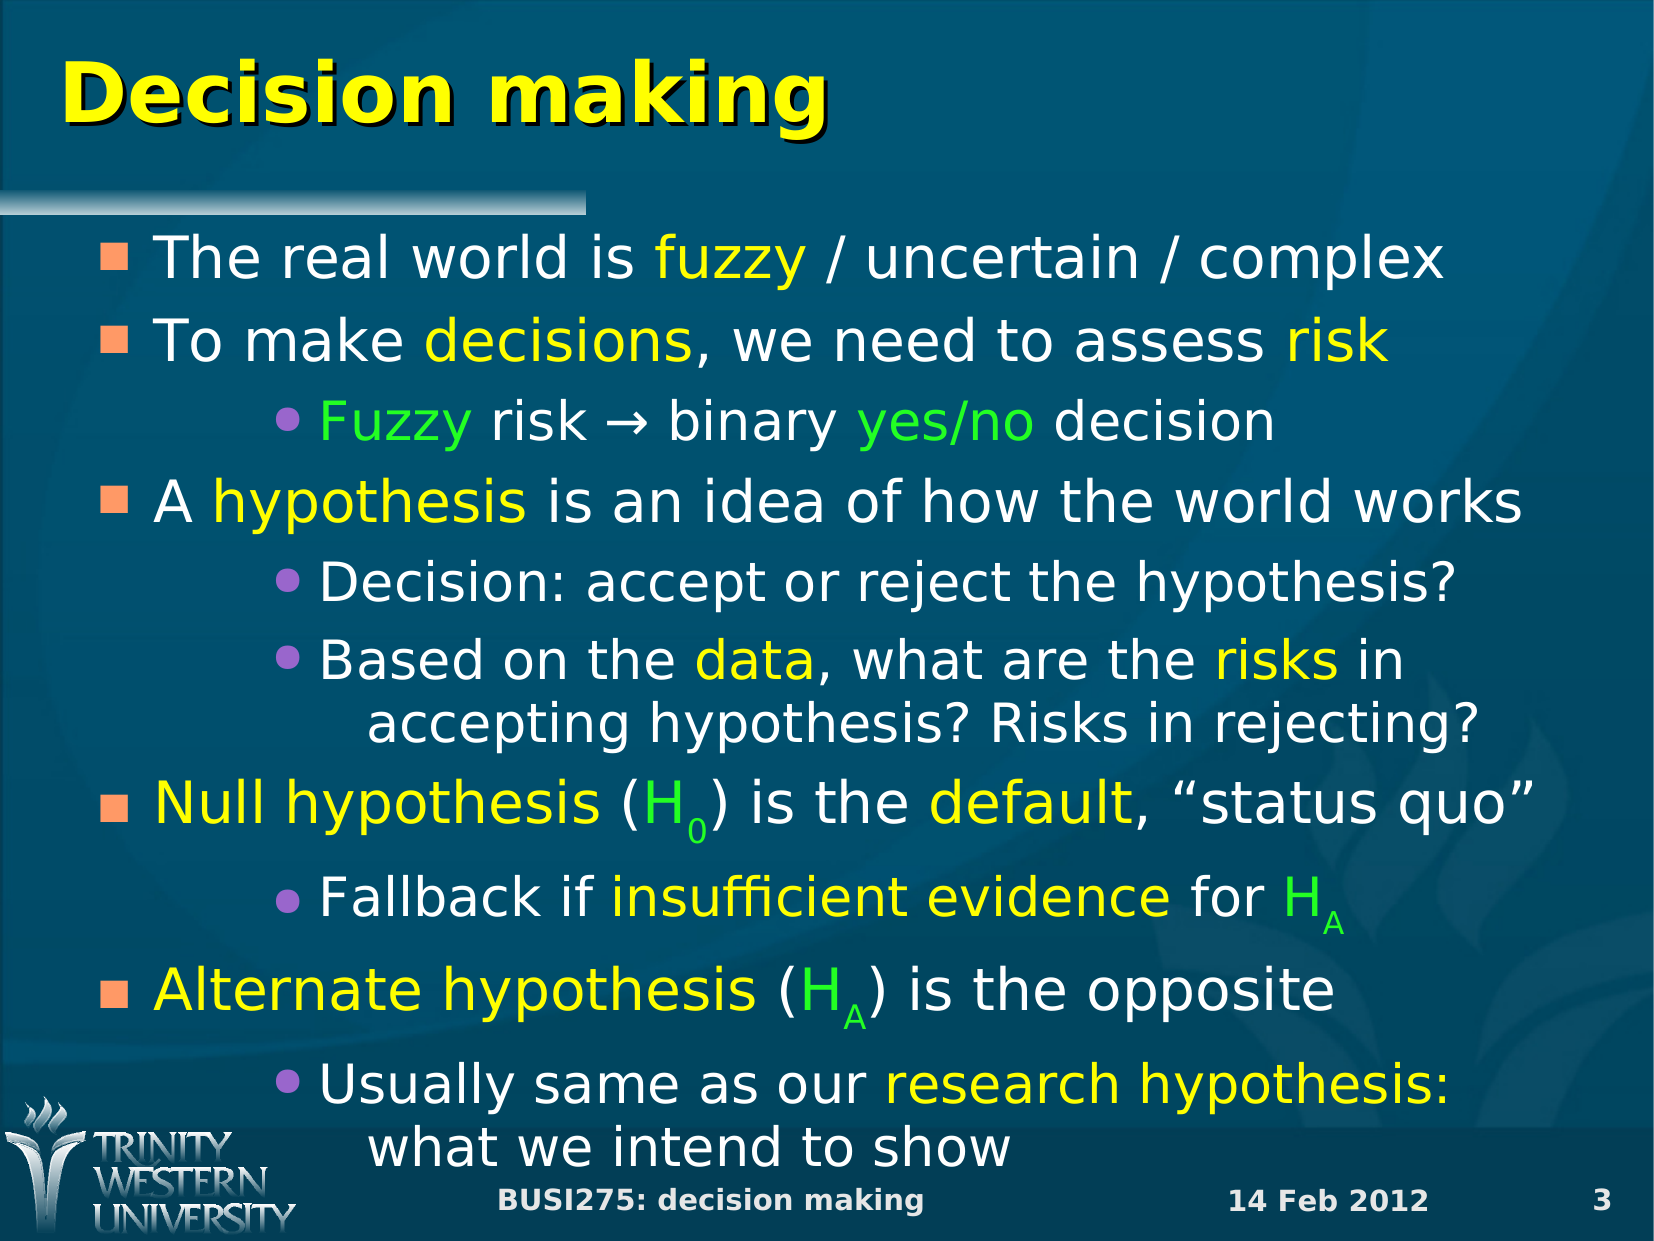

# Decision making
The real world is fuzzy / uncertain / complex
To make decisions, we need to assess risk
Fuzzy risk → binary yes/no decision
A hypothesis is an idea of how the world works
Decision: accept or reject the hypothesis?
Based on the data, what are the risks in accepting hypothesis? Risks in rejecting?
Null hypothesis (H0) is the default, “status quo”
Fallback if insufficient evidence for HA
Alternate hypothesis (HA) is the opposite
Usually same as our research hypothesis: what we intend to show
BUSI275: decision making
14 Feb 2012
3